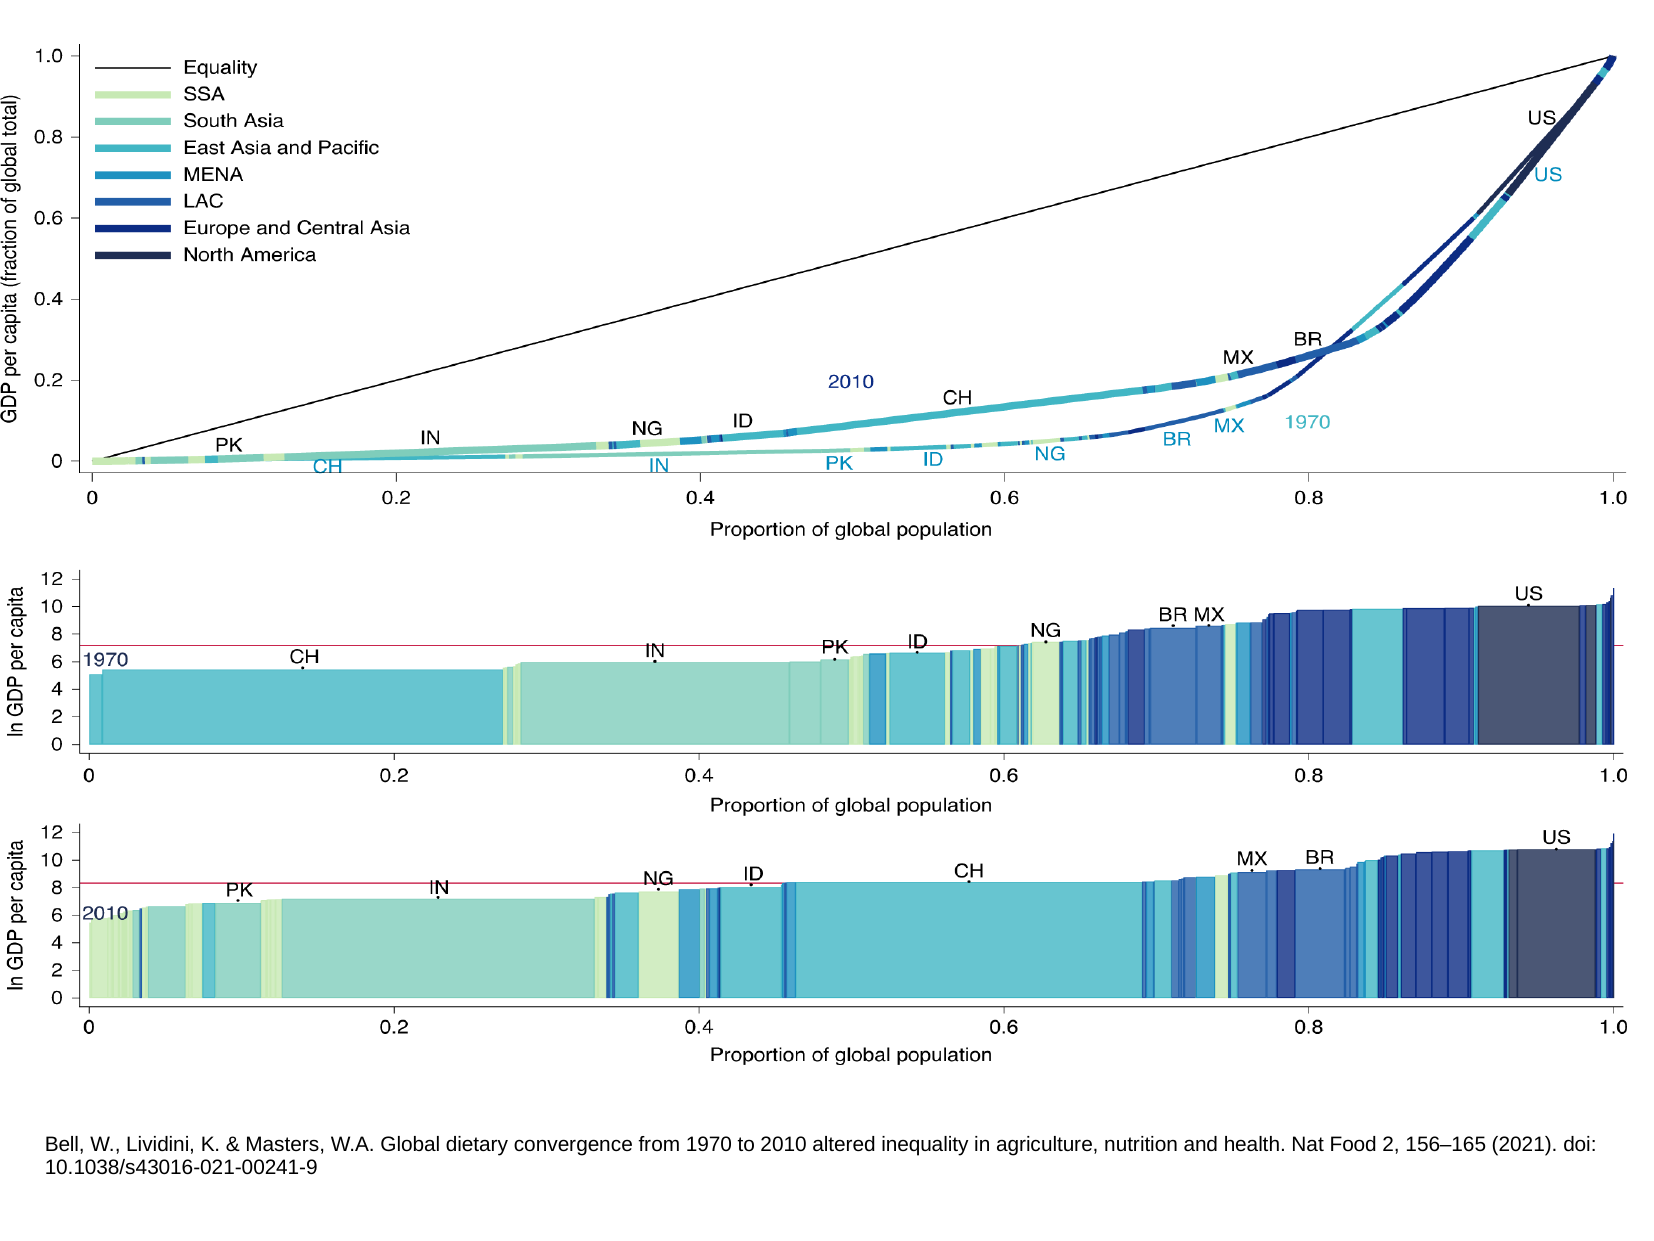

#
Bell, W., Lividini, K. & Masters, W.A. Global dietary convergence from 1970 to 2010 altered inequality in agriculture, nutrition and health. Nat Food 2, 156–165 (2021). doi: 10.1038/s43016-021-00241-9